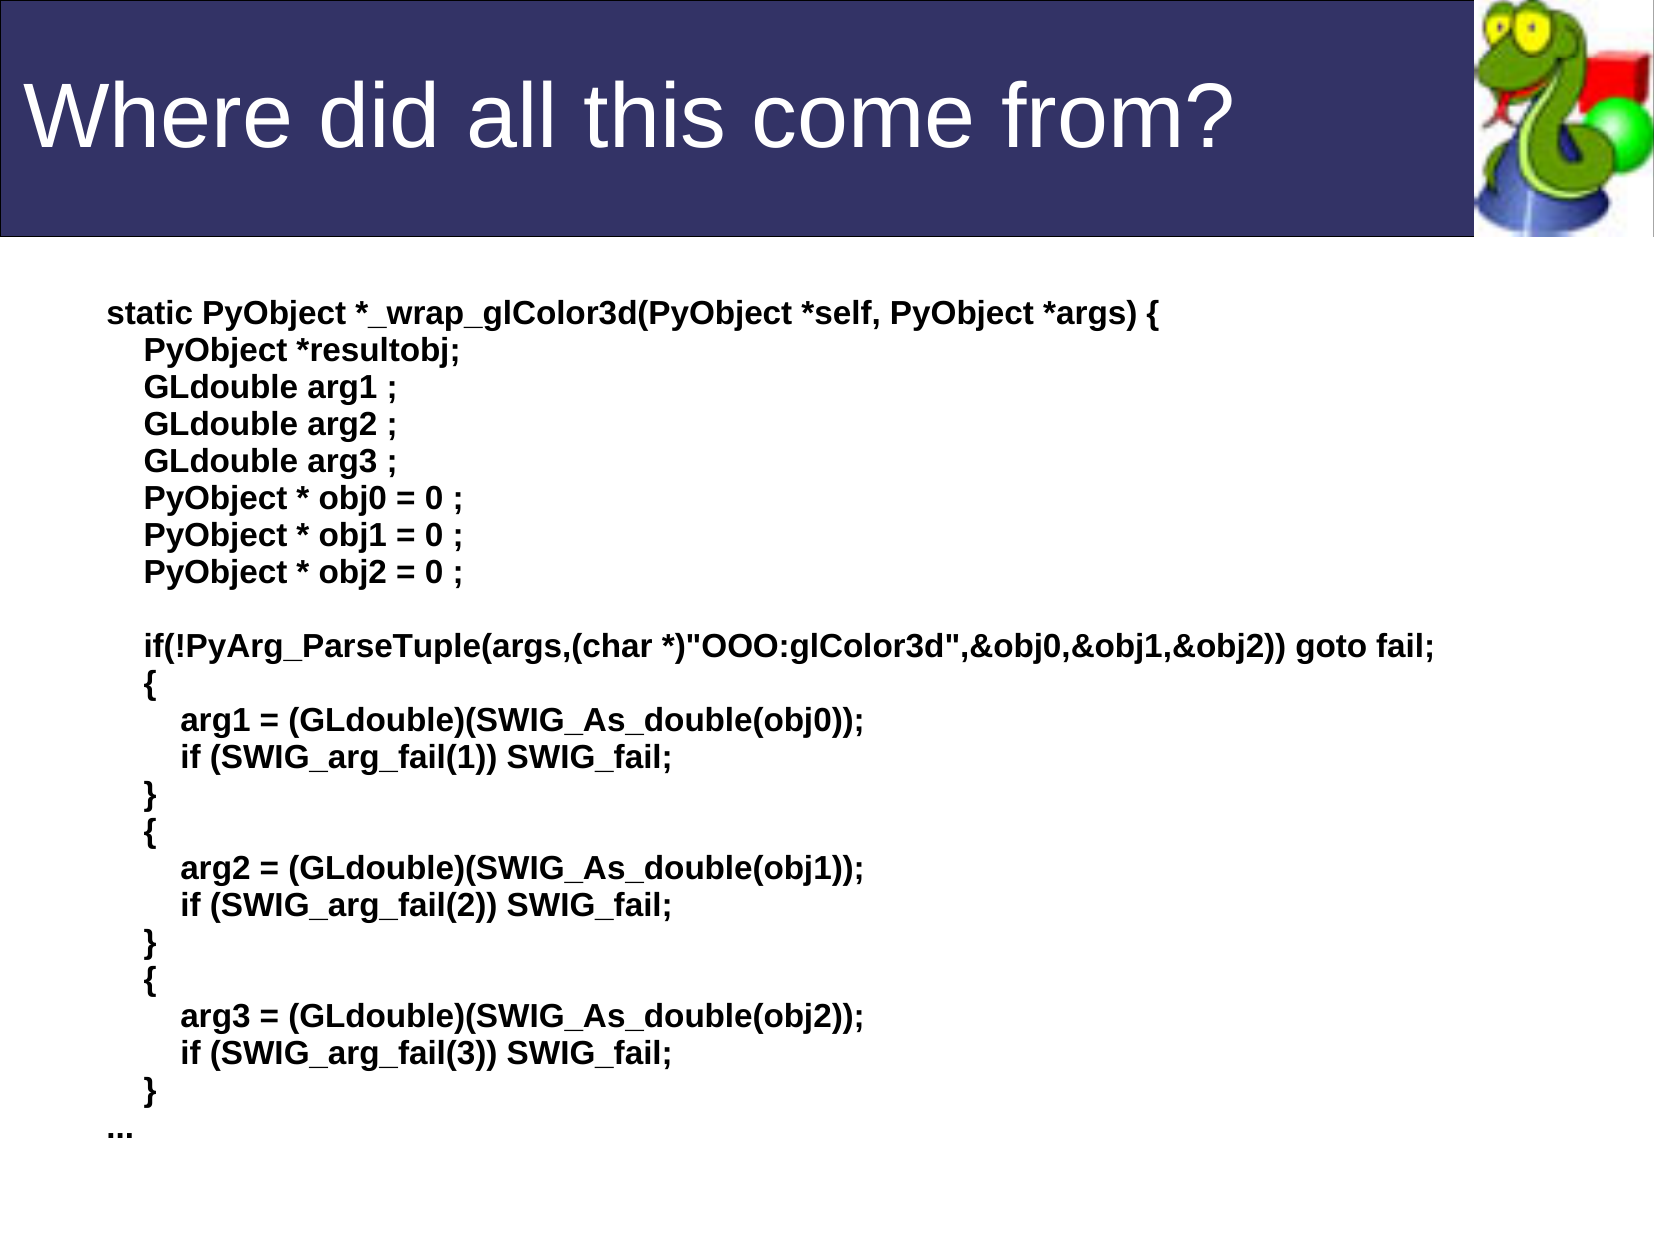

# Where did all this come from?
static PyObject *_wrap_glColor3d(PyObject *self, PyObject *args) {
 PyObject *resultobj;
 GLdouble arg1 ;
 GLdouble arg2 ;
 GLdouble arg3 ;
 PyObject * obj0 = 0 ;
 PyObject * obj1 = 0 ;
 PyObject * obj2 = 0 ;
 if(!PyArg_ParseTuple(args,(char *)"OOO:glColor3d",&obj0,&obj1,&obj2)) goto fail;
 {
 arg1 = (GLdouble)(SWIG_As_double(obj0));
 if (SWIG_arg_fail(1)) SWIG_fail;
 }
 {
 arg2 = (GLdouble)(SWIG_As_double(obj1));
 if (SWIG_arg_fail(2)) SWIG_fail;
 }
 {
 arg3 = (GLdouble)(SWIG_As_double(obj2));
 if (SWIG_arg_fail(3)) SWIG_fail;
 }
...